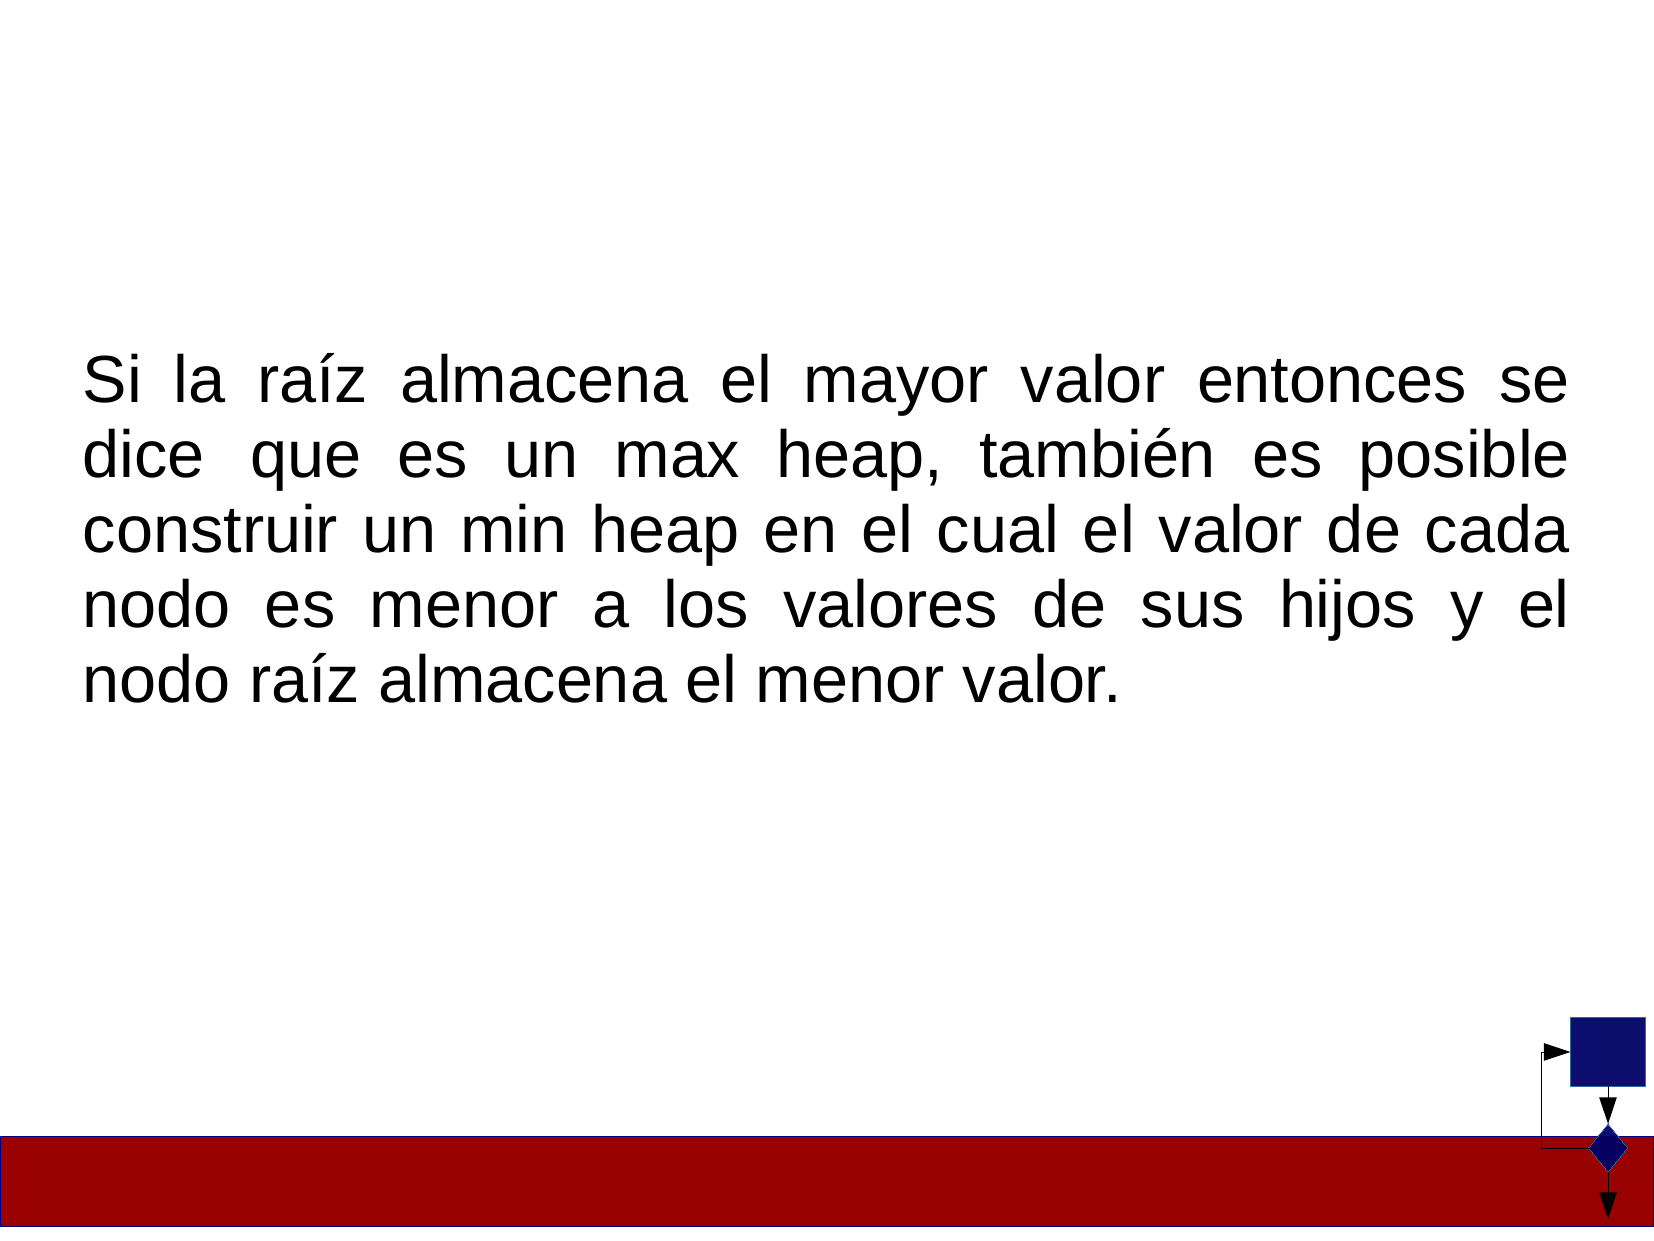

# Si la raíz almacena el mayor valor entonces se dice 	que es un max heap, también es posible construir un min heap en el cual el valor de cada nodo es menor a los valores de sus hijos y el nodo raíz almacena el menor valor.